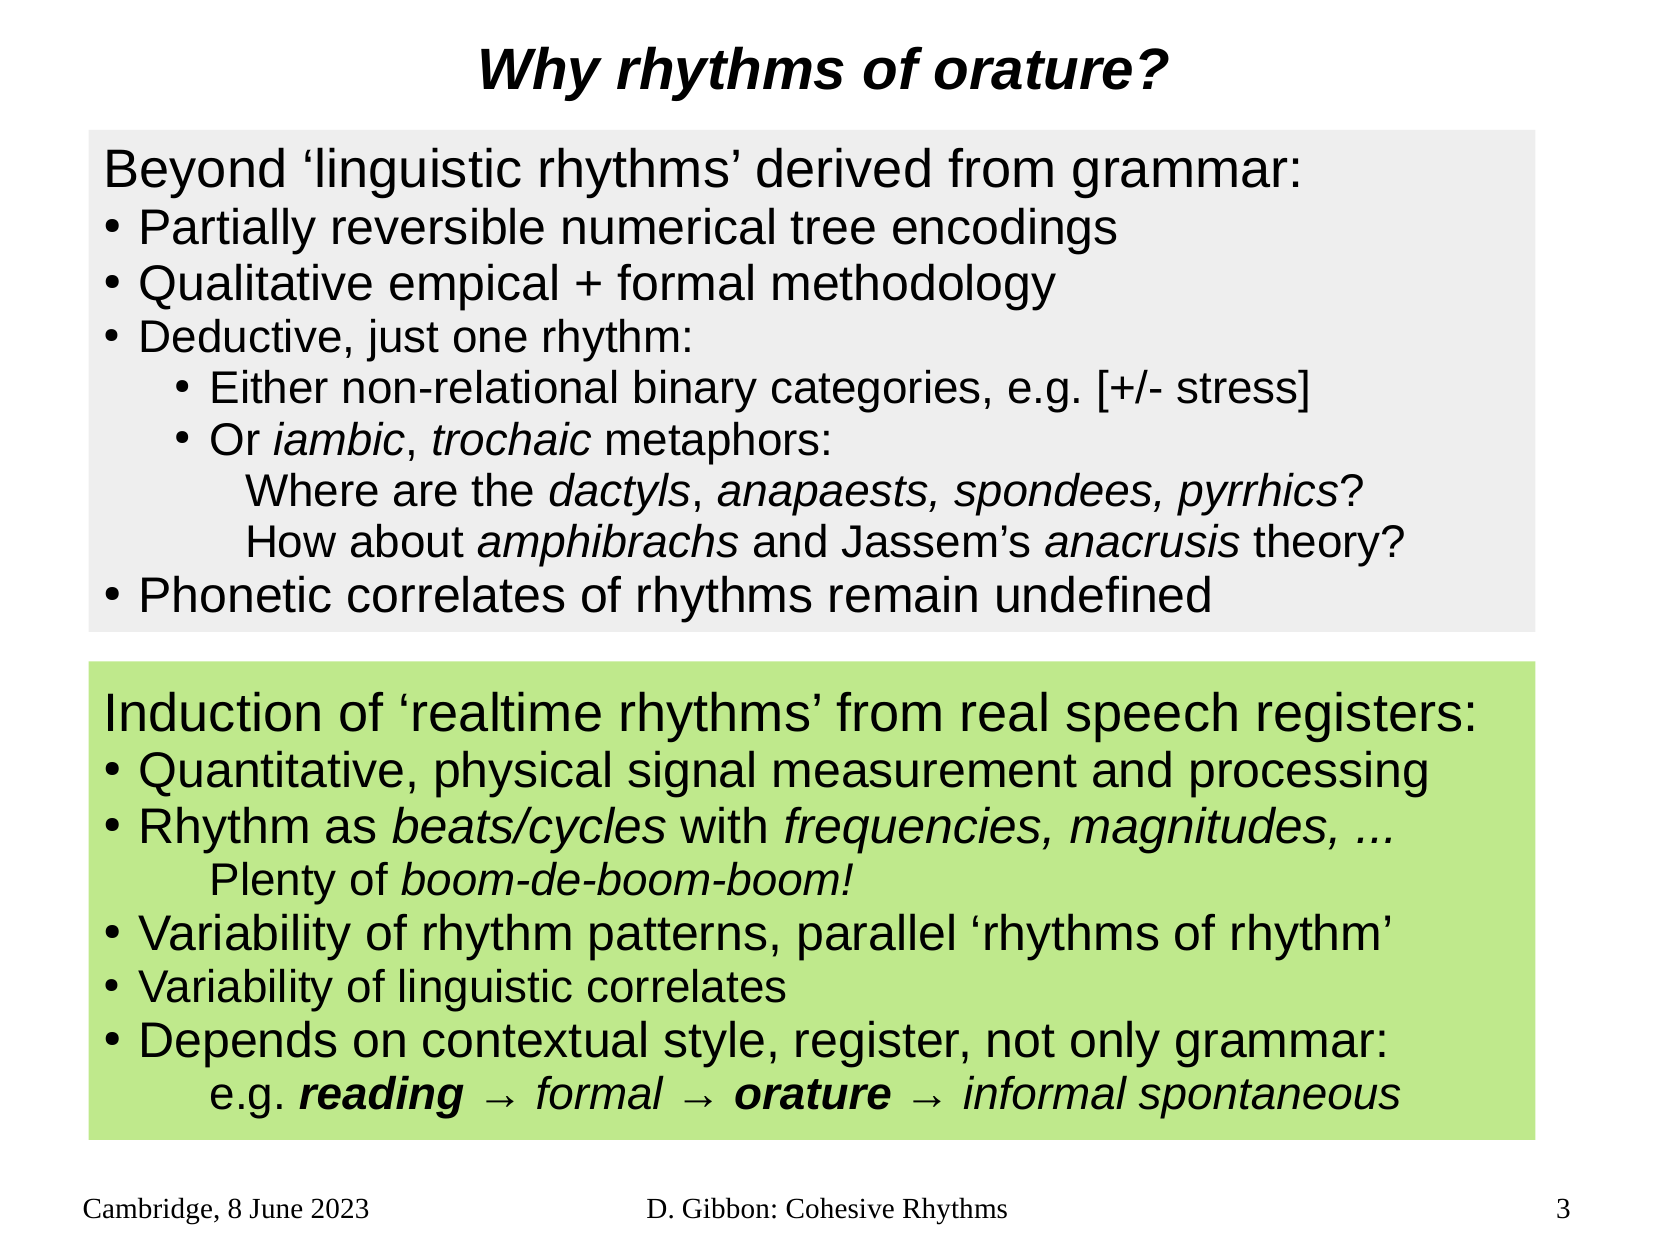

# Why rhythms of orature?
Beyond ‘linguistic rhythms’ derived from grammar:
Partially reversible numerical tree encodings
Qualitative empical + formal methodology
Deductive, just one rhythm:
Either non-relational binary categories, e.g. [+/- stress]
Or iambic, trochaic metaphors:
Where are the dactyls, anapaests, spondees, pyrrhics?
How about amphibrachs and Jassem’s anacrusis theory?
Phonetic correlates of rhythms remain undefined
Induction of ‘realtime rhythms’ from real speech registers:
Quantitative, physical signal measurement and processing
Rhythm as beats/cycles with frequencies, magnitudes, ...
Plenty of boom-de-boom-boom!
Variability of rhythm patterns, parallel ‘rhythms of rhythm’
Variability of linguistic correlates
Depends on contextual style, register, not only grammar:
e.g. reading → formal → orature → informal spontaneous
Cambridge, 8 June 2023
D. Gibbon: Cohesive Rhythms
3